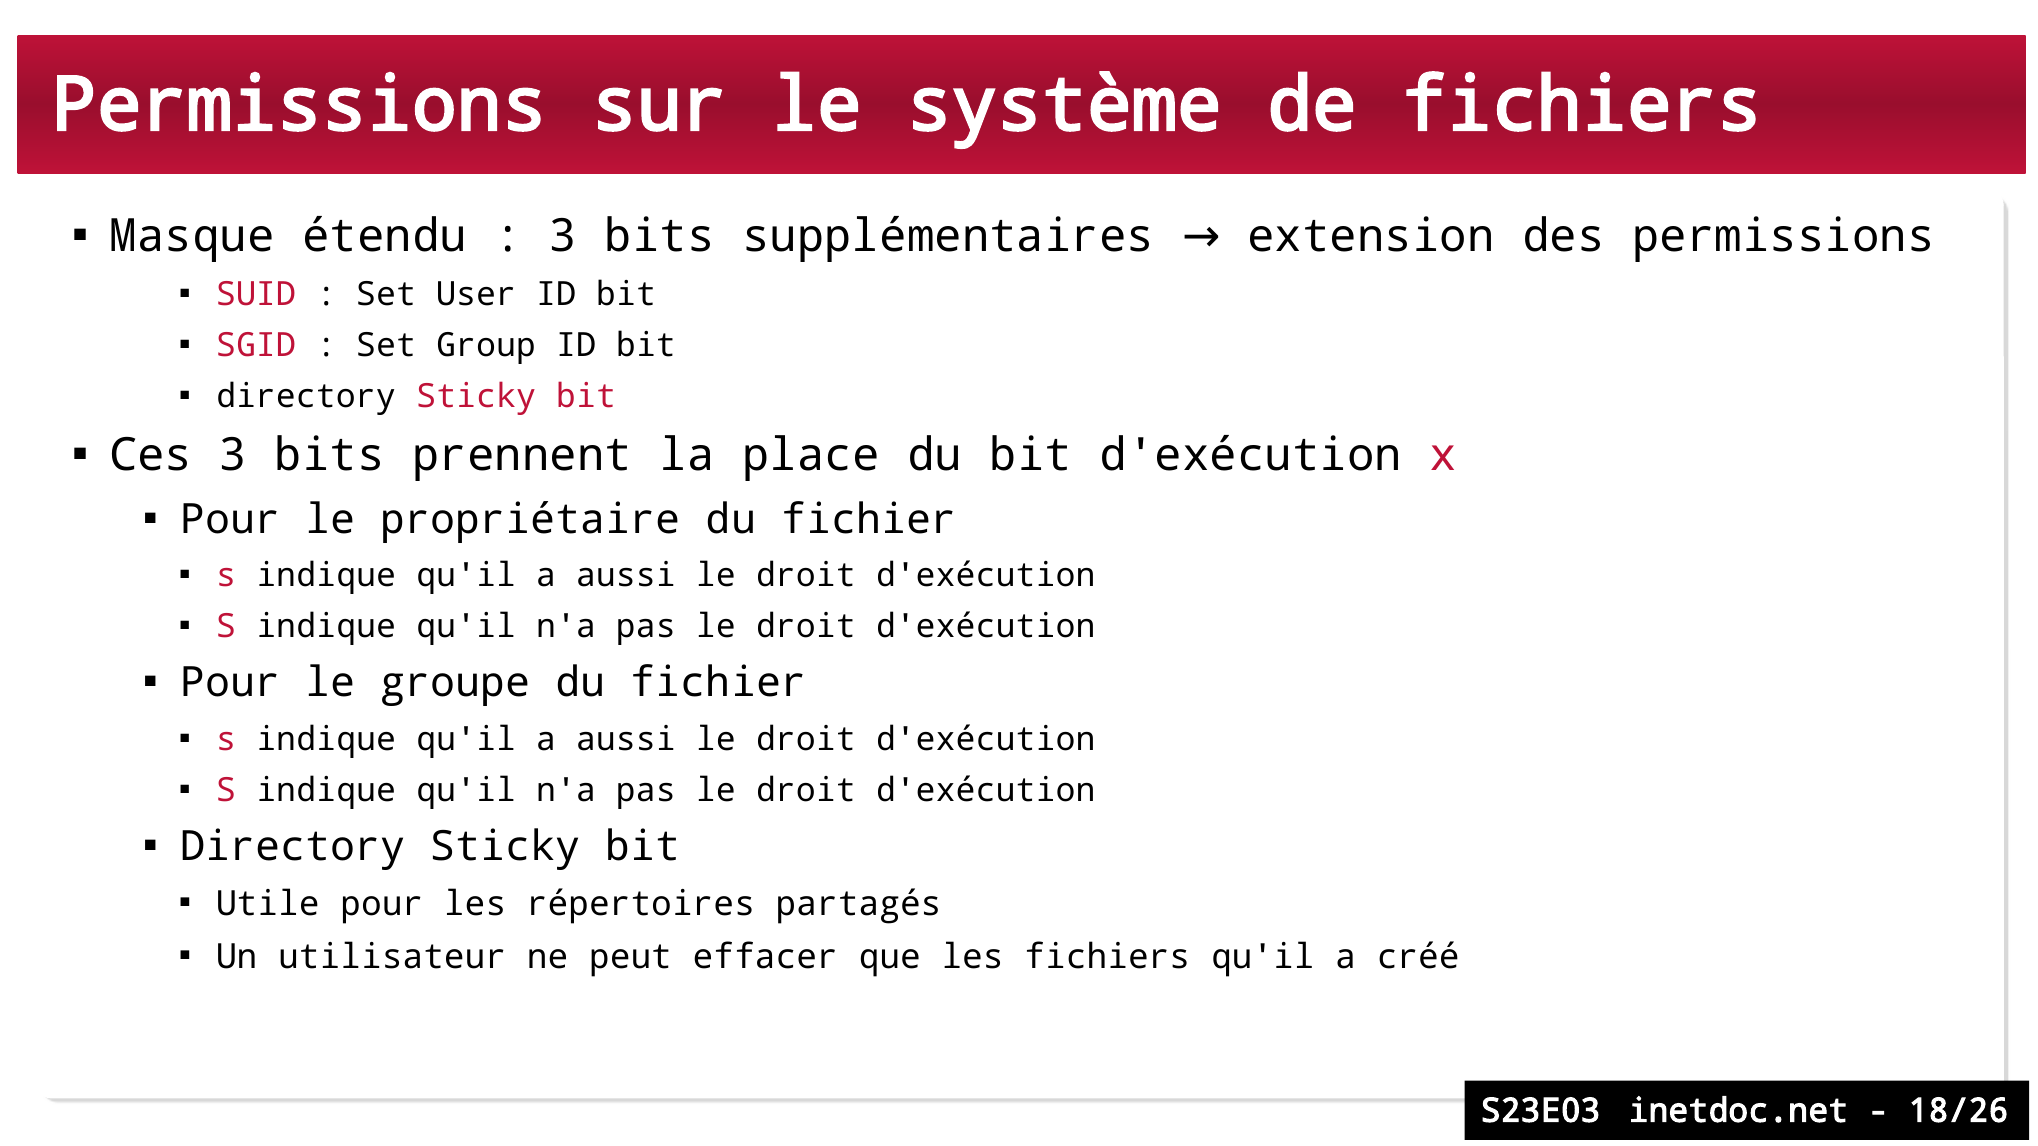

Permissions sur le système de fichiers
Masque étendu : 3 bits supplémentaires → extension des permissions
SUID : Set User ID bit
SGID : Set Group ID bit
directory Sticky bit
Ces 3 bits prennent la place du bit d'exécution x
Pour le propriétaire du fichier
s indique qu'il a aussi le droit d'exécution
S indique qu'il n'a pas le droit d'exécution
Pour le groupe du fichier
s indique qu'il a aussi le droit d'exécution
S indique qu'il n'a pas le droit d'exécution
Directory Sticky bit
Utile pour les répertoires partagés
Un utilisateur ne peut effacer que les fichiers qu'il a créé
S23E03	inetdoc.net - /26